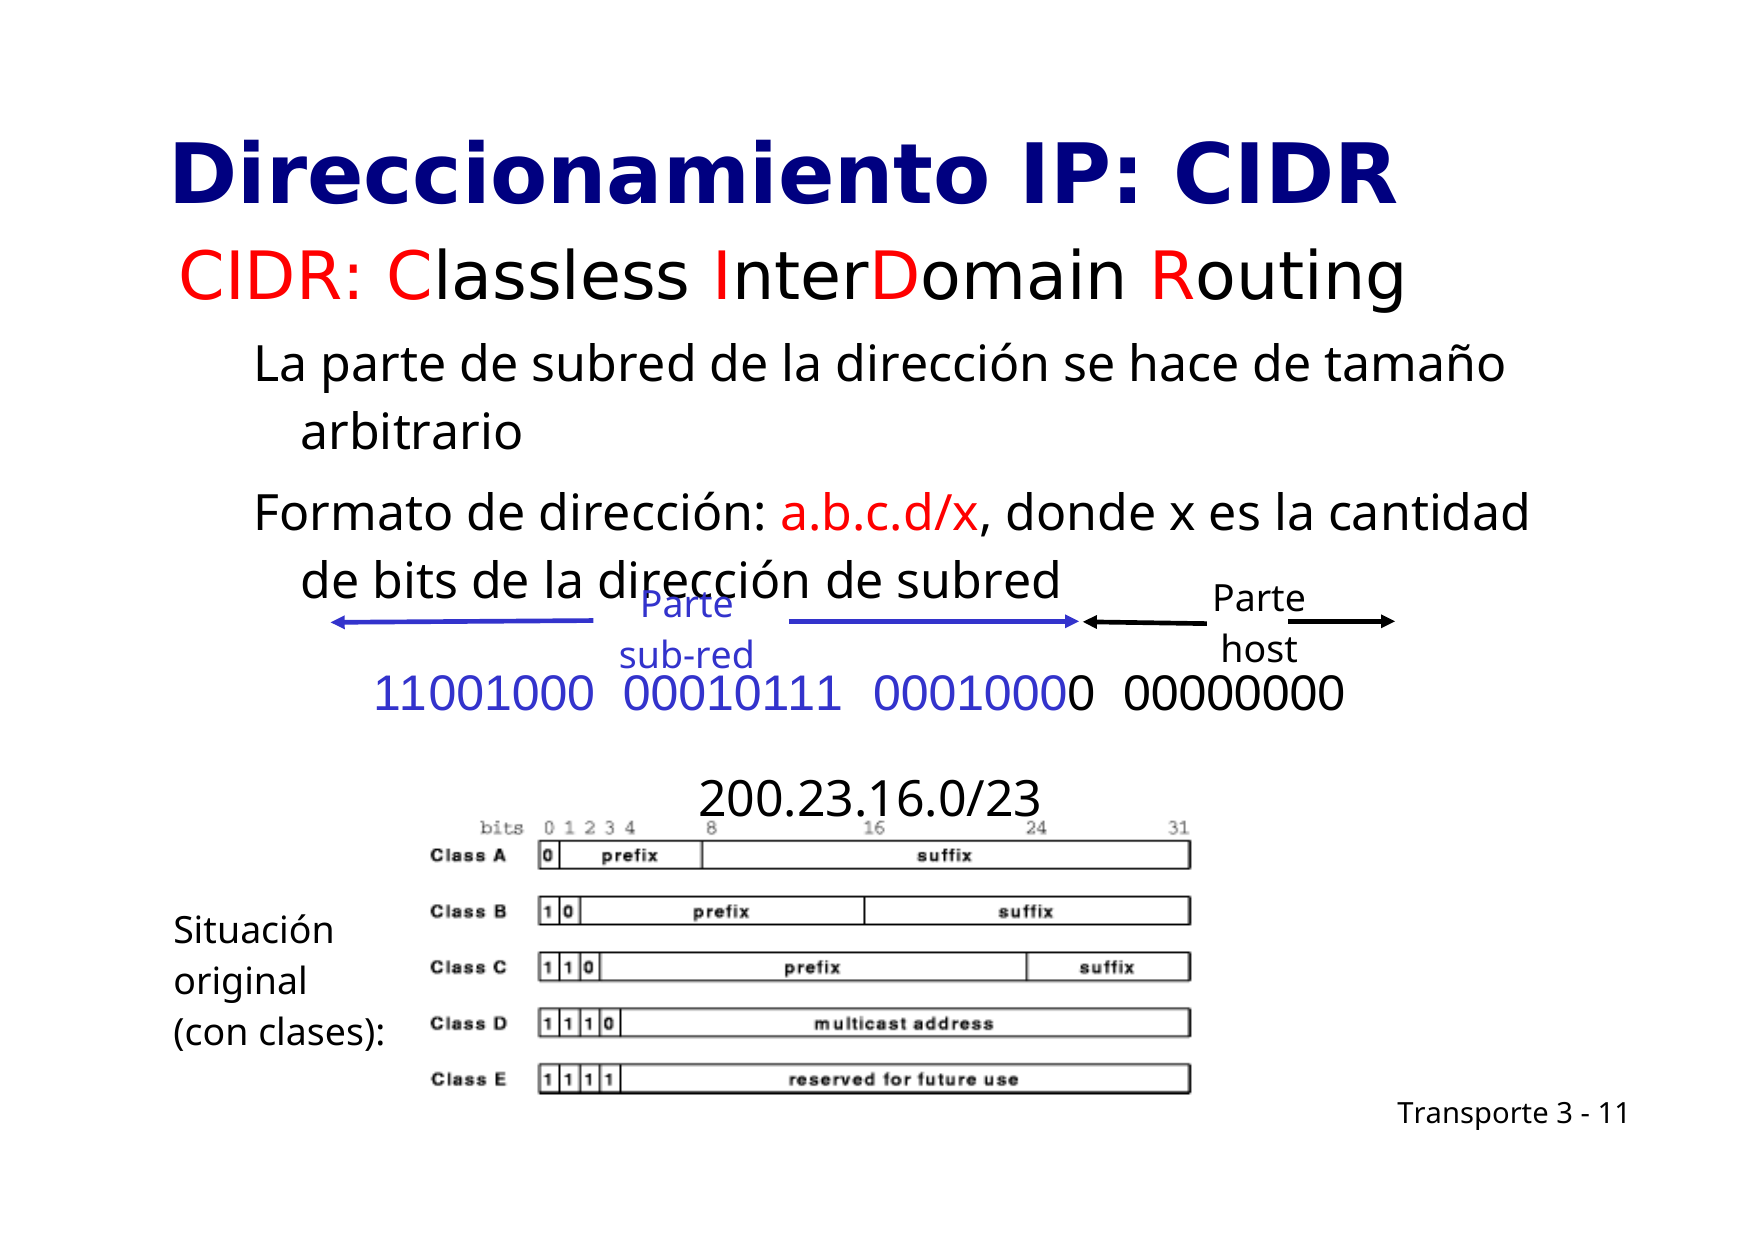

# Direccionamiento IP: CIDR
CIDR: Classless InterDomain Routing
La parte de subred de la dirección se hace de tamaño arbitrario
Formato de dirección: a.b.c.d/x, donde x es la cantidad de bits de la dirección de subred
Parte
host
Parte
sub-red
11001000 00010111 00010000 00000000
200.23.16.0/23
Situación
original
(con clases):